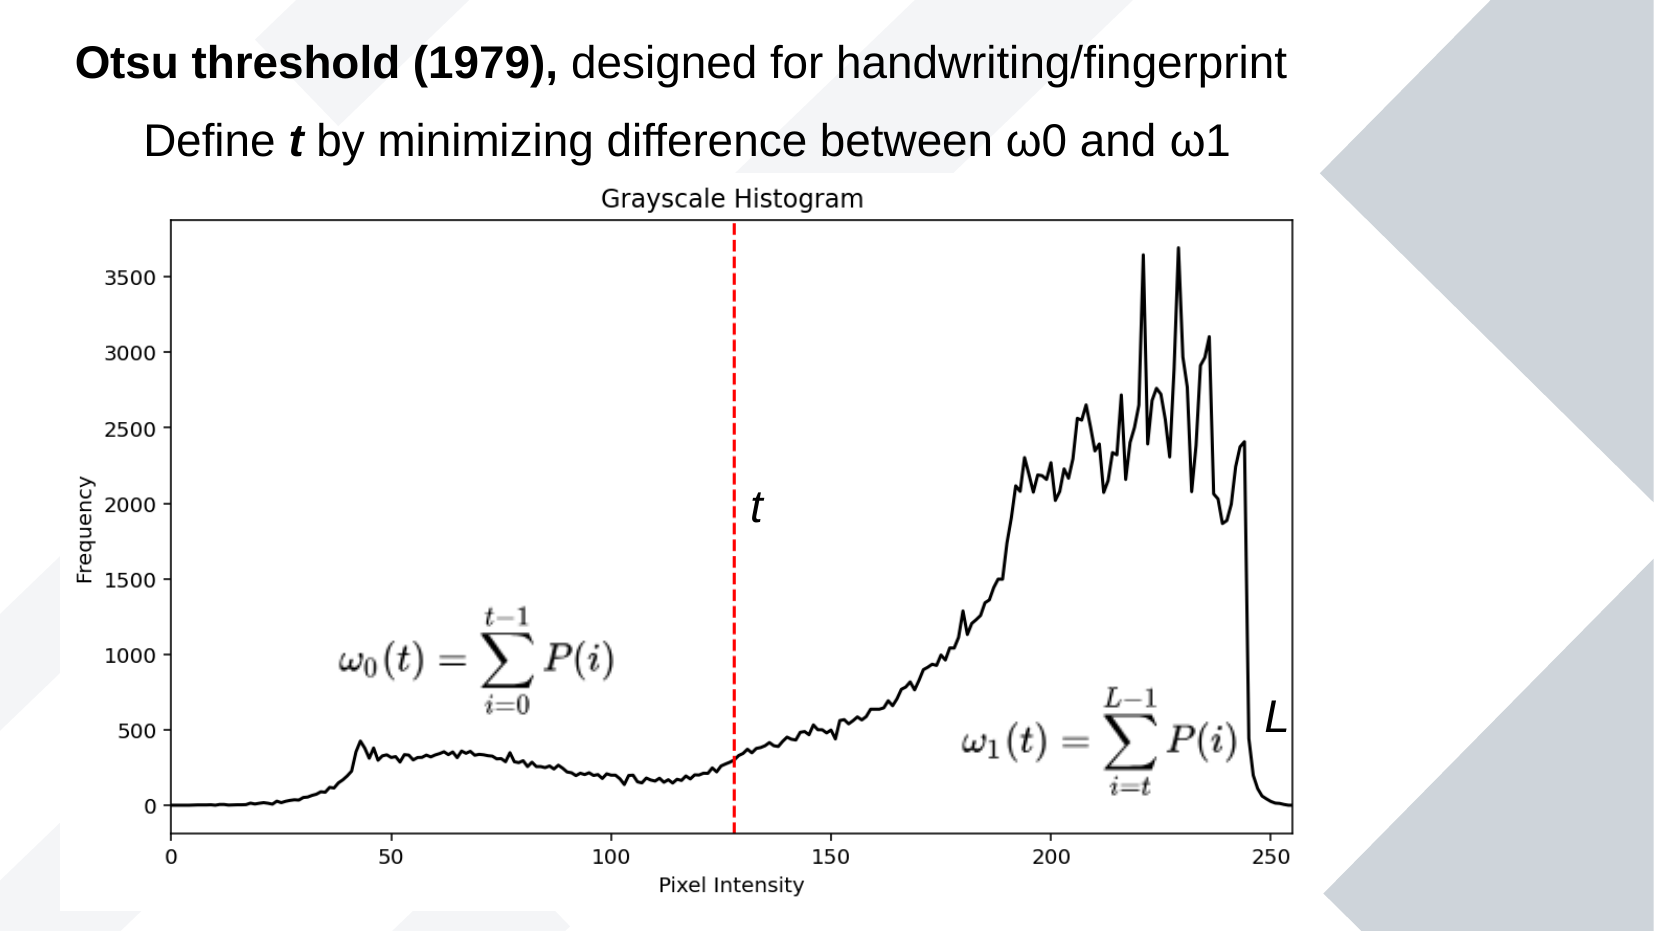

Otsu threshold (1979), designed for handwriting/fingerprint
Define t by minimizing difference between ω0 and ω1
t
L